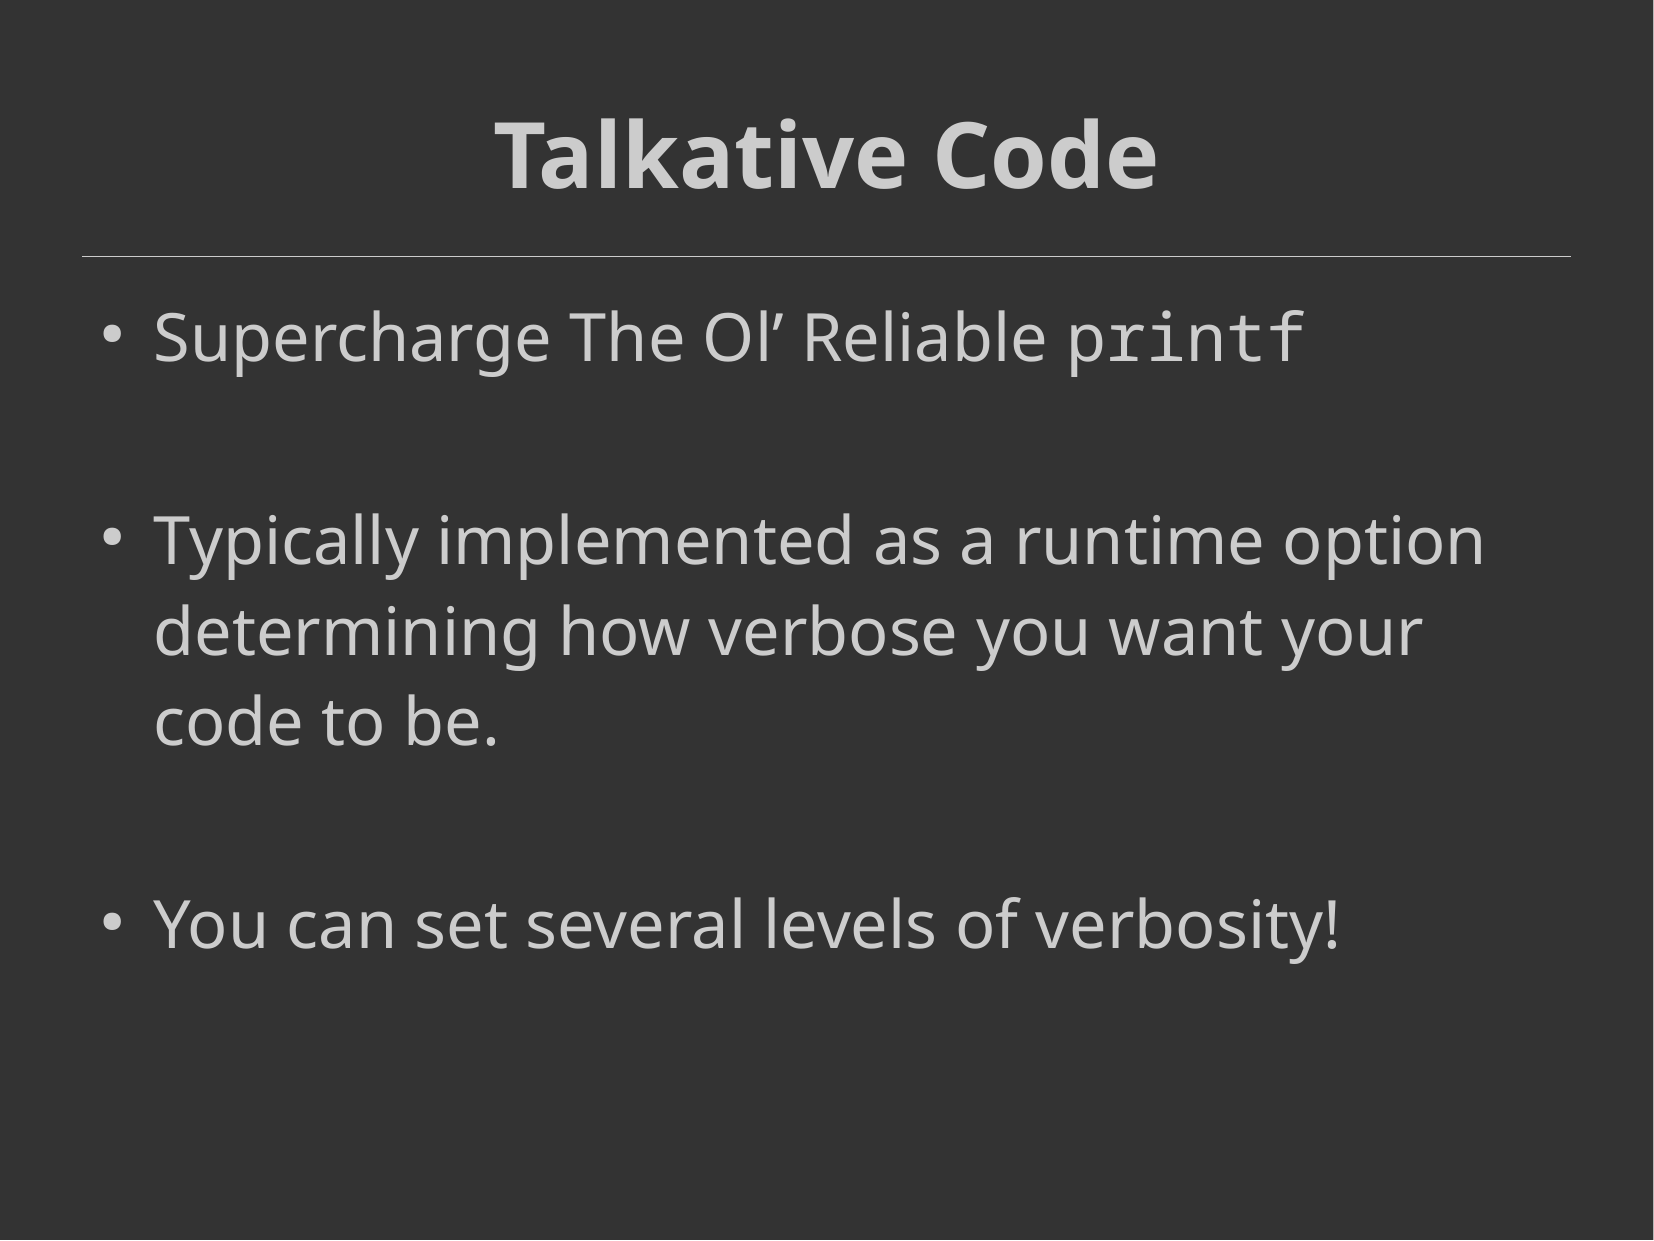

# Talkative Code
Supercharge The Ol’ Reliable printf
Typically implemented as a runtime option determining how verbose you want your code to be.
You can set several levels of verbosity!